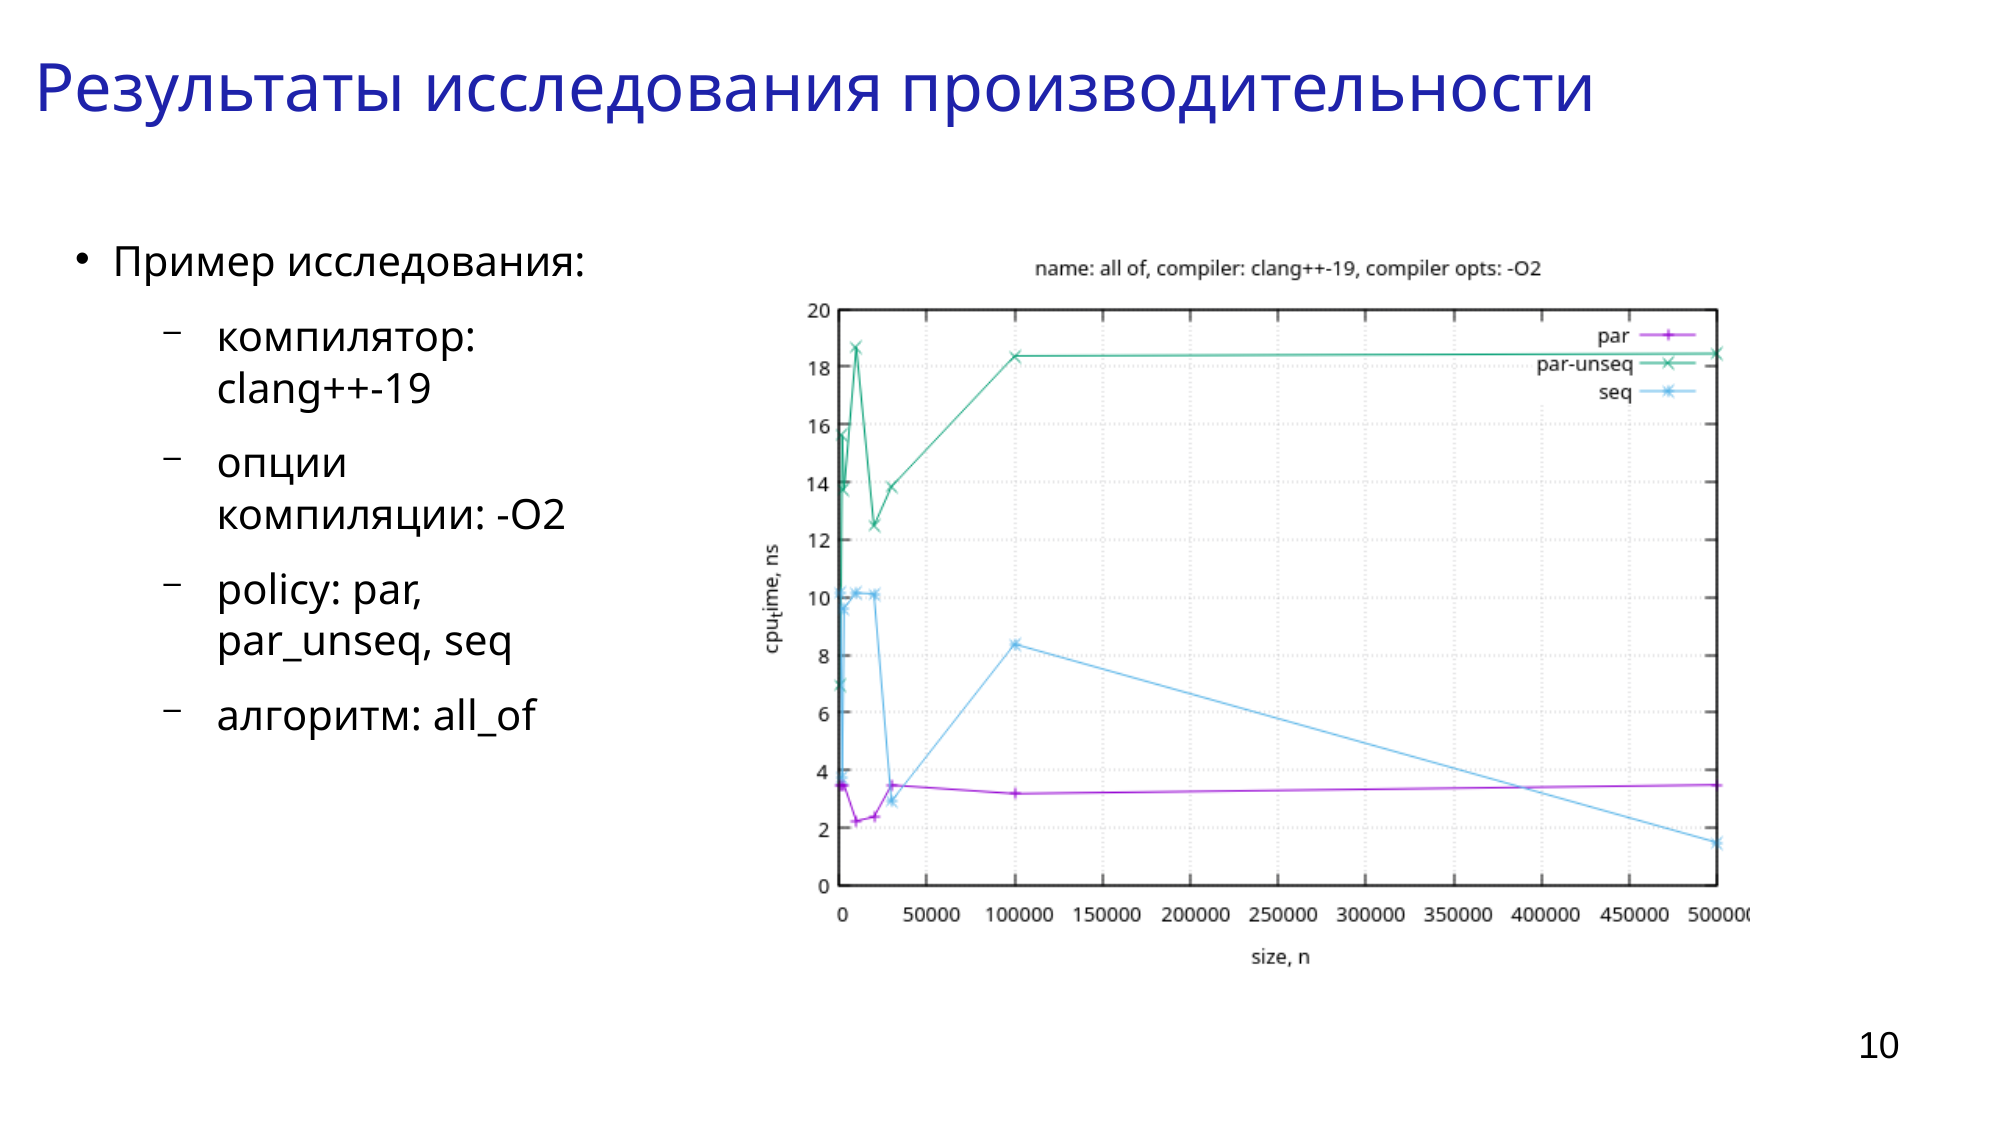

Результаты исследования производительности
# Пример исследования:
компилятор: clang++-19
опции компиляции: -O2
policy: par, par_unseq, seq
алгоритм: all_of